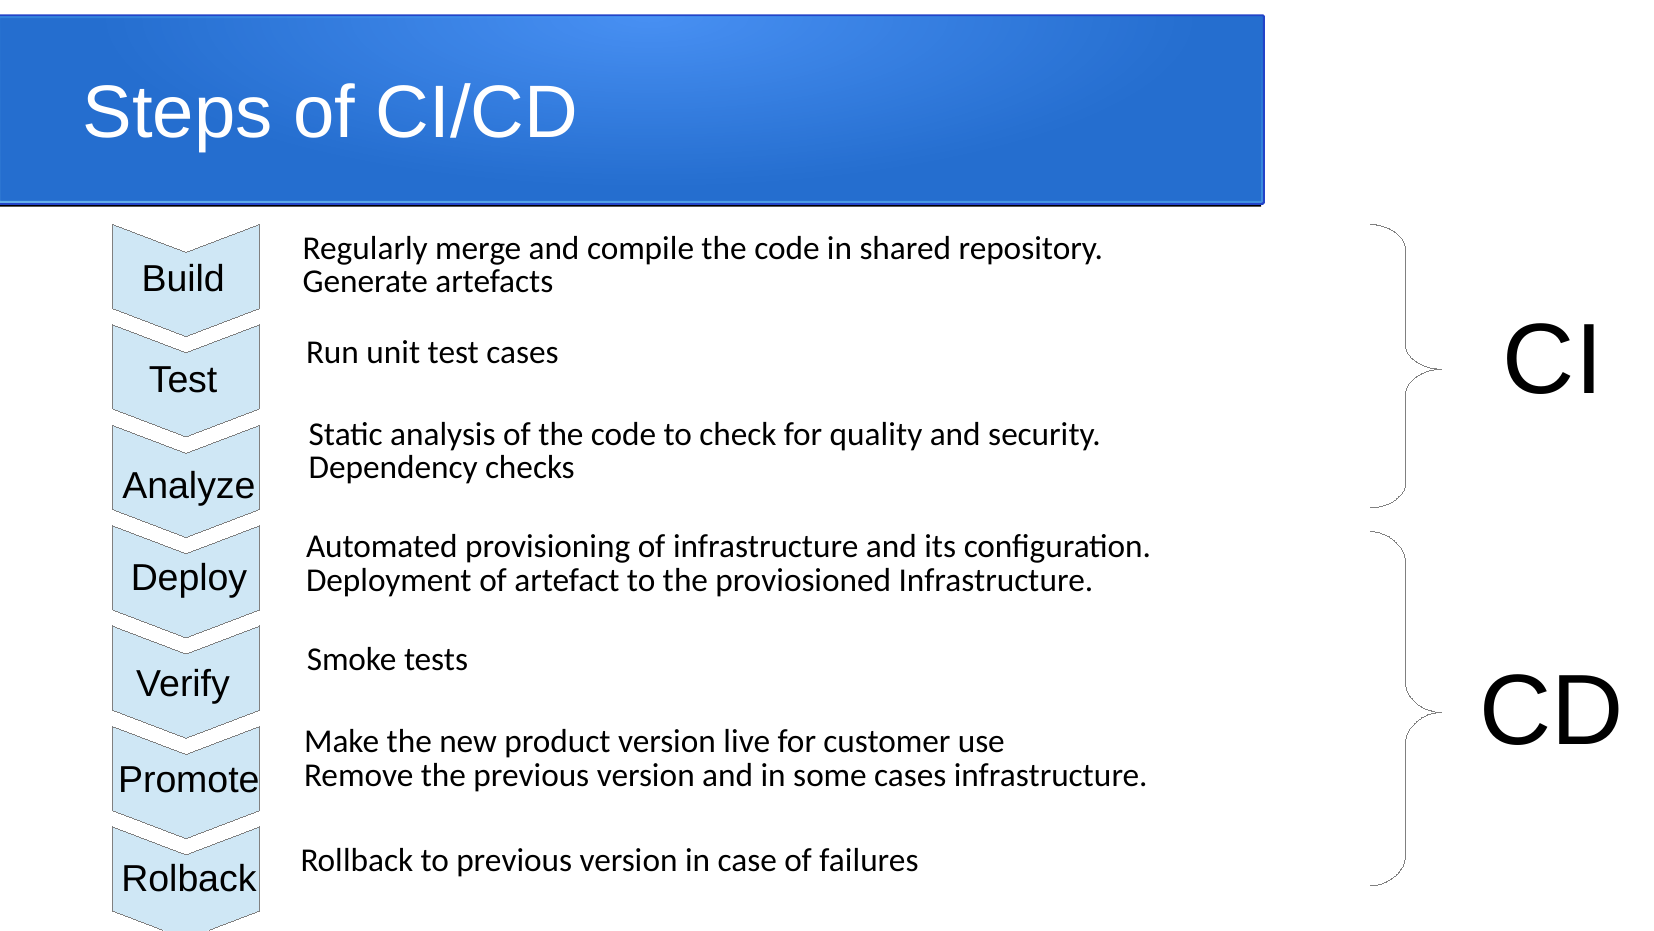

# Steps of CI/CD
Regularly merge and compile the code in shared repository.
Generate artefacts
Build
CI
Run unit test cases
Test
Static analysis of the code to check for quality and security.
Dependency checks
Analyze
Automated provisioning of infrastructure and its configuration.
Deployment of artefact to the proviosioned Infrastructure.
Deploy
Smoke tests
CD
Verify
Make the new product version live for customer use
Remove the previous version and in some cases infrastructure.
Promote
Rollback to previous version in case of failures
Rolback